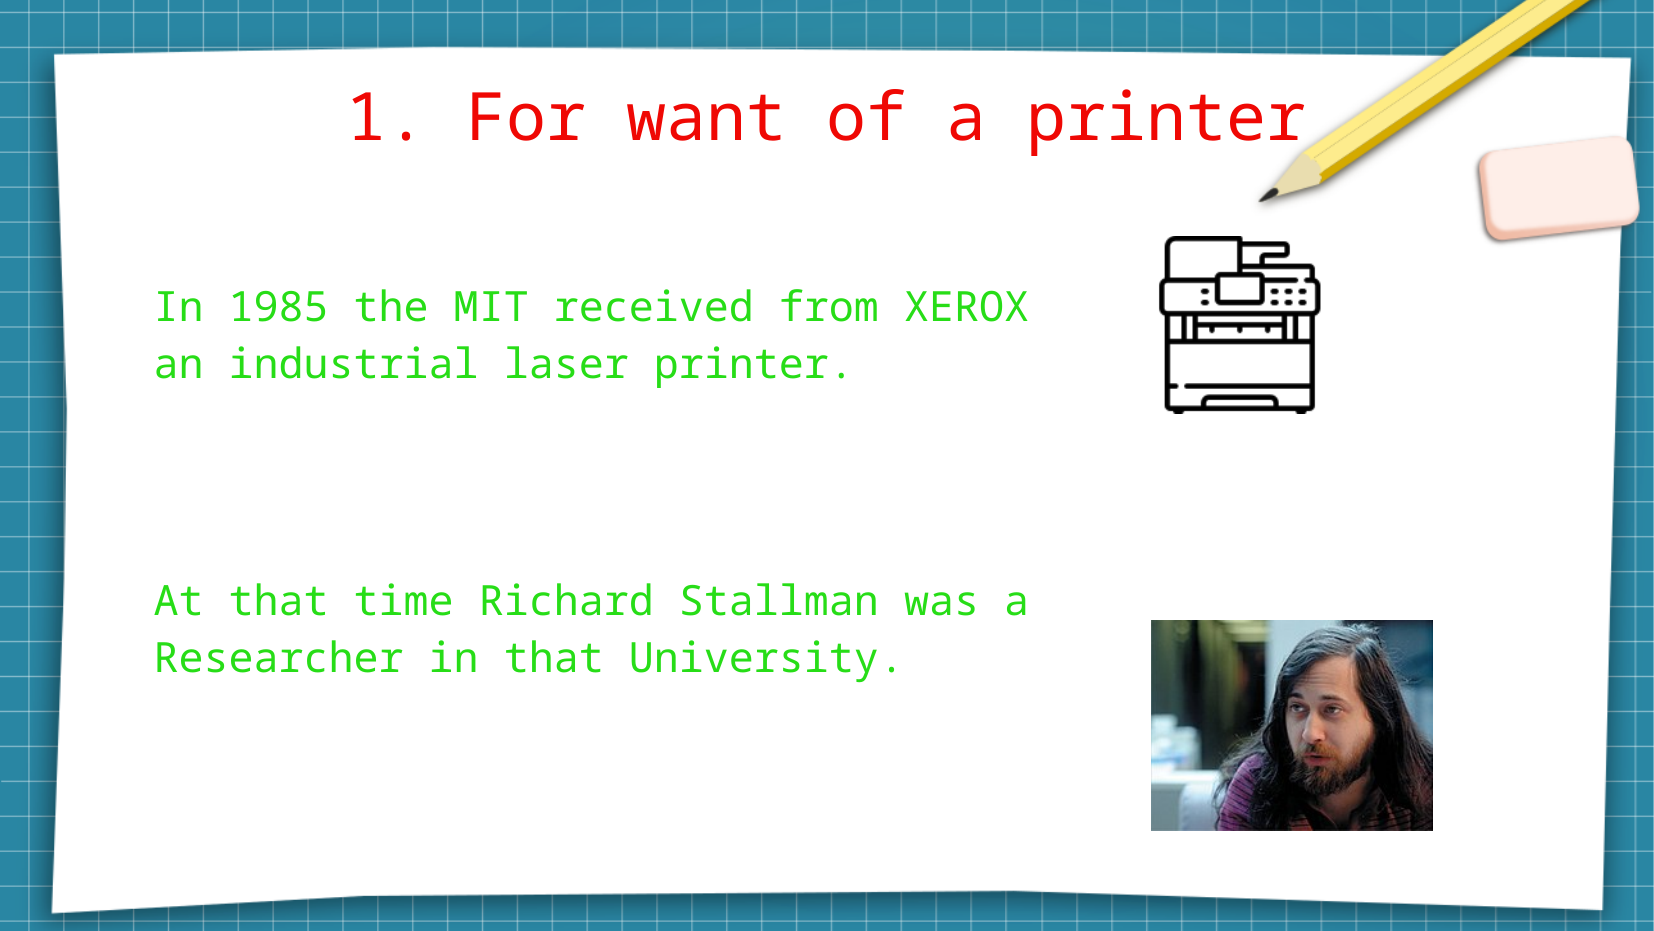

# 1. For want of a printer
In 1985 the MIT received from XEROX an industrial laser printer.
At that time Richard Stallman was a Researcher in that University.